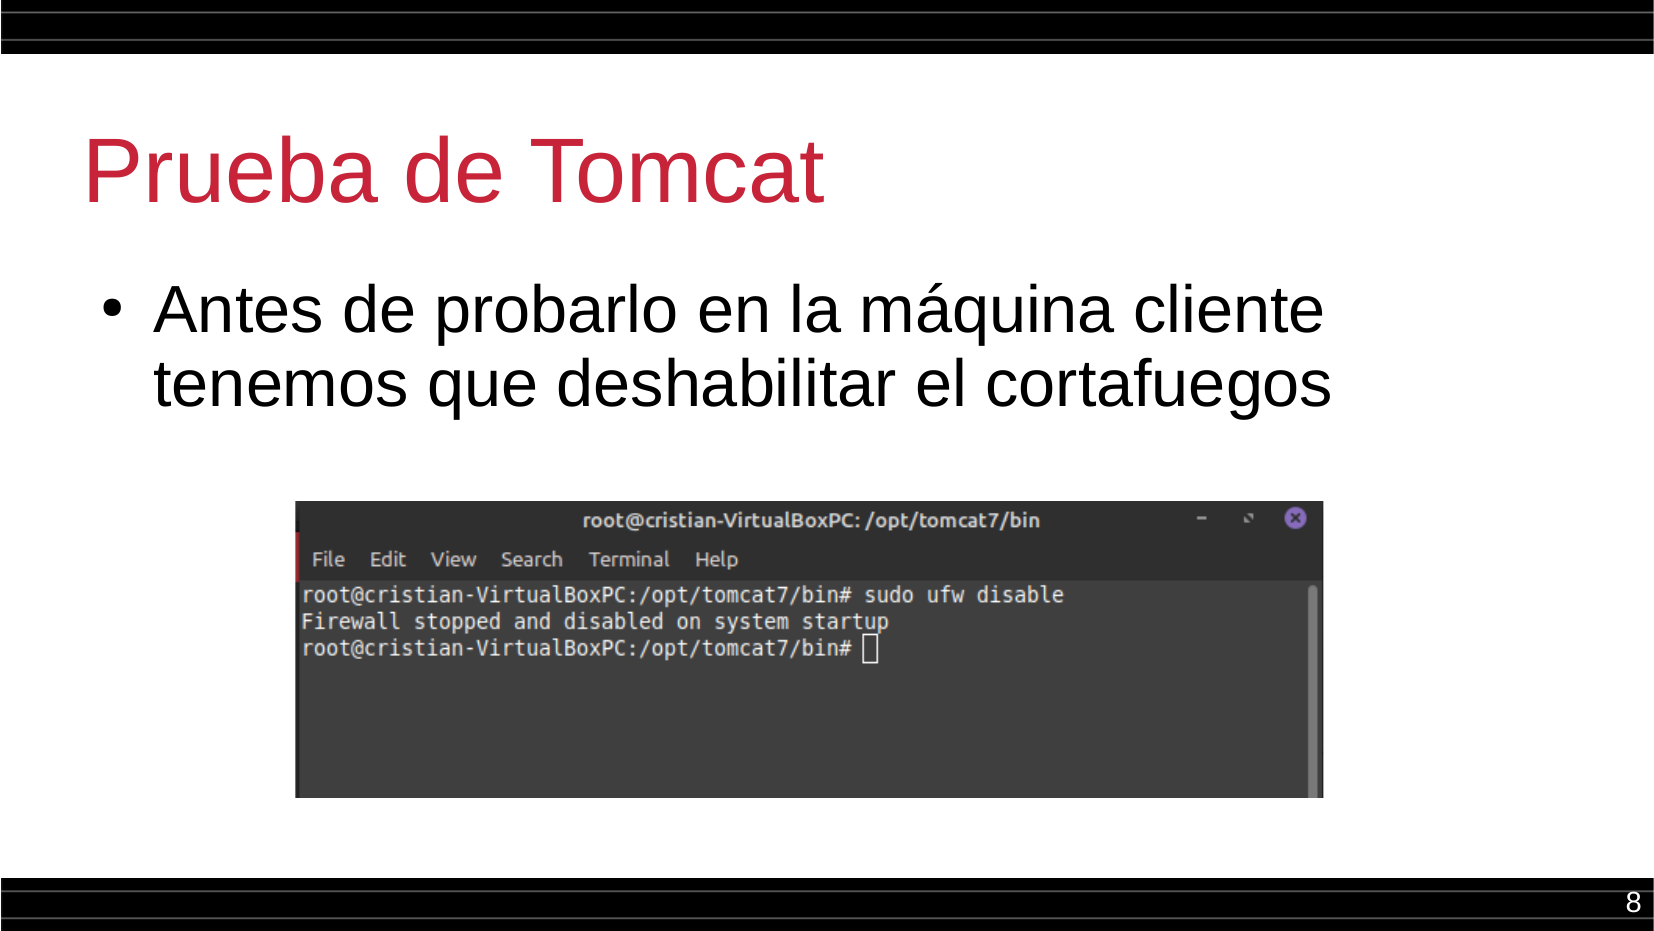

# Prueba de Tomcat
Antes de probarlo en la máquina cliente tenemos que deshabilitar el cortafuegos